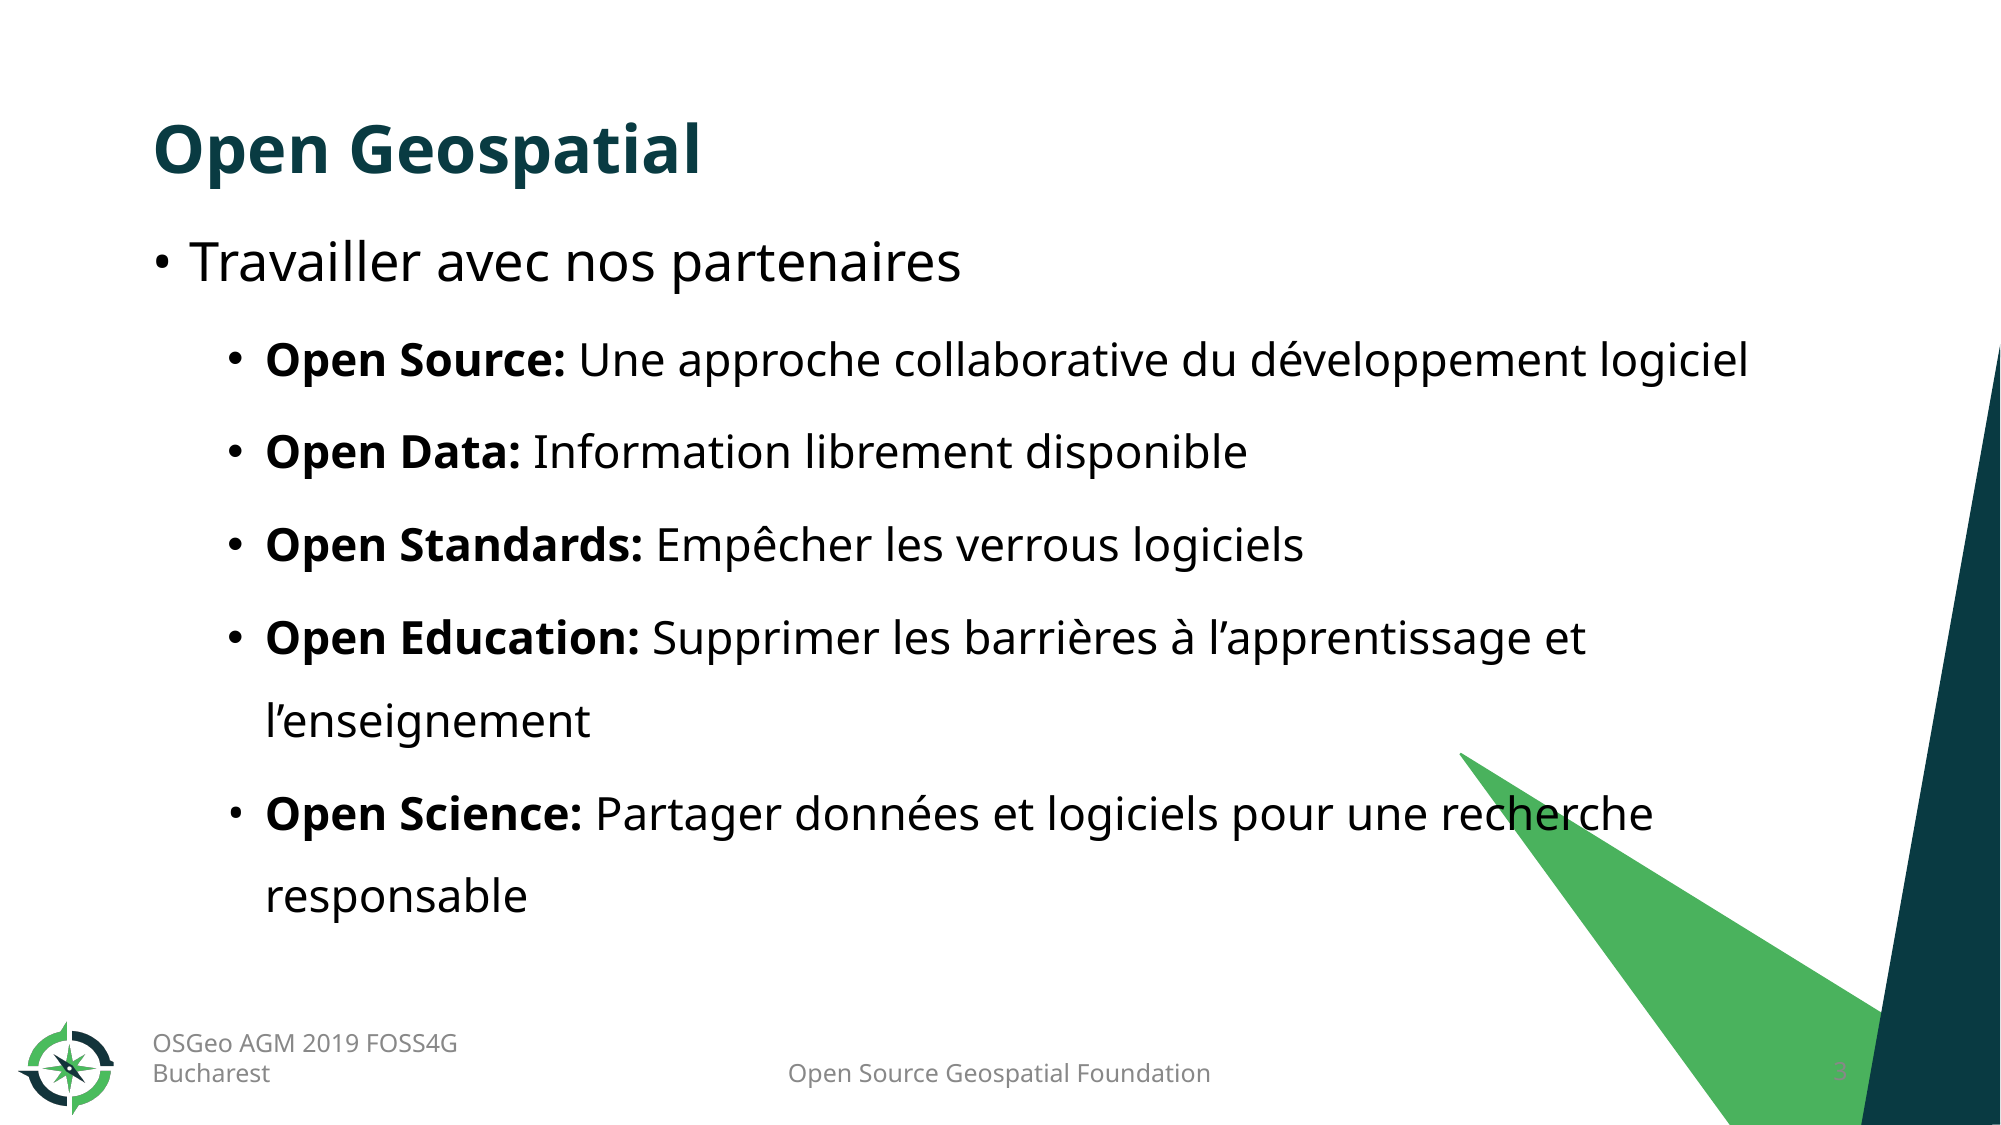

# Open Geospatial
Travailler avec nos partenaires
Open Source: Une approche collaborative du développement logiciel
Open Data: Information librement disponible
Open Standards: Empêcher les verrous logiciels
Open Education: Supprimer les barrières à l’apprentissage et l’enseignement
Open Science: Partager données et logiciels pour une recherche responsable
OSGeo AGM 2019 FOSS4G Bucharest
Open Source Geospatial Foundation